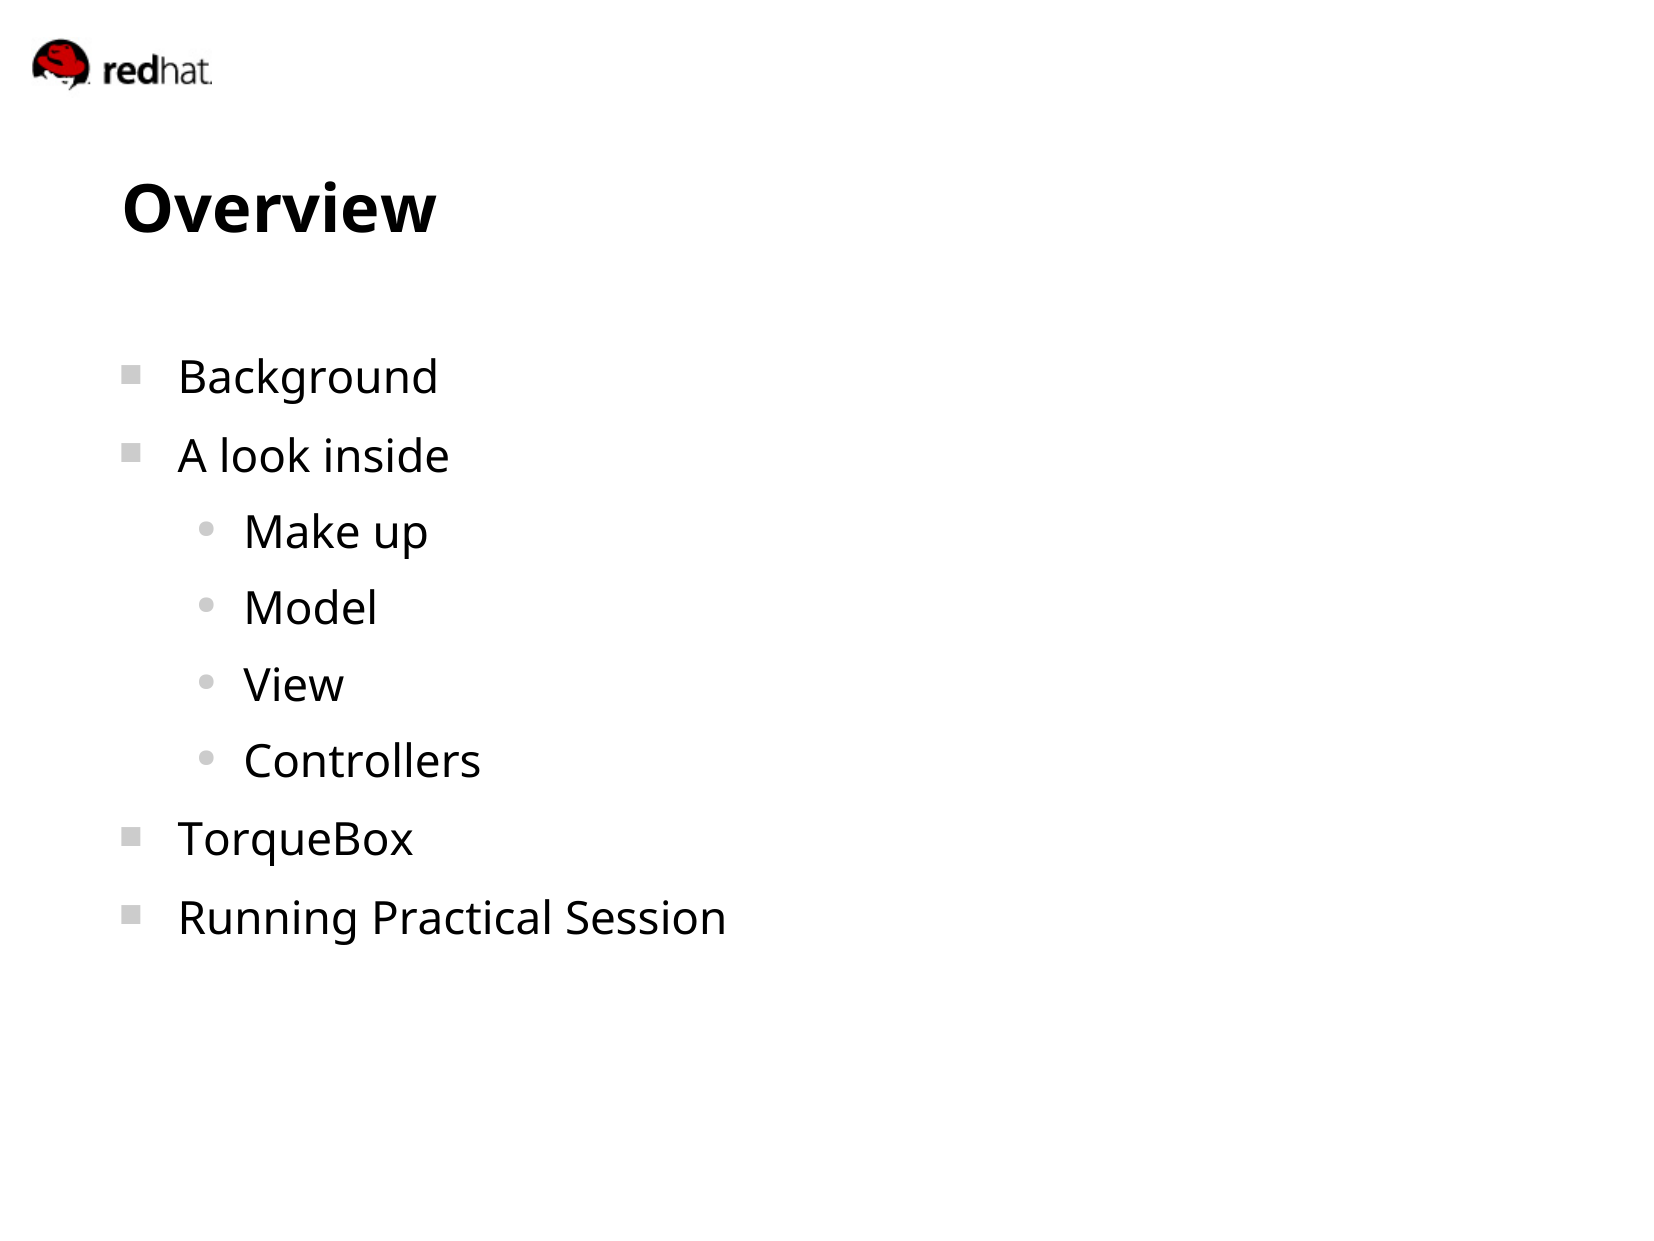

# Overview
Background
A look inside
Make up
Model
View
Controllers
TorqueBox
Running Practical Session